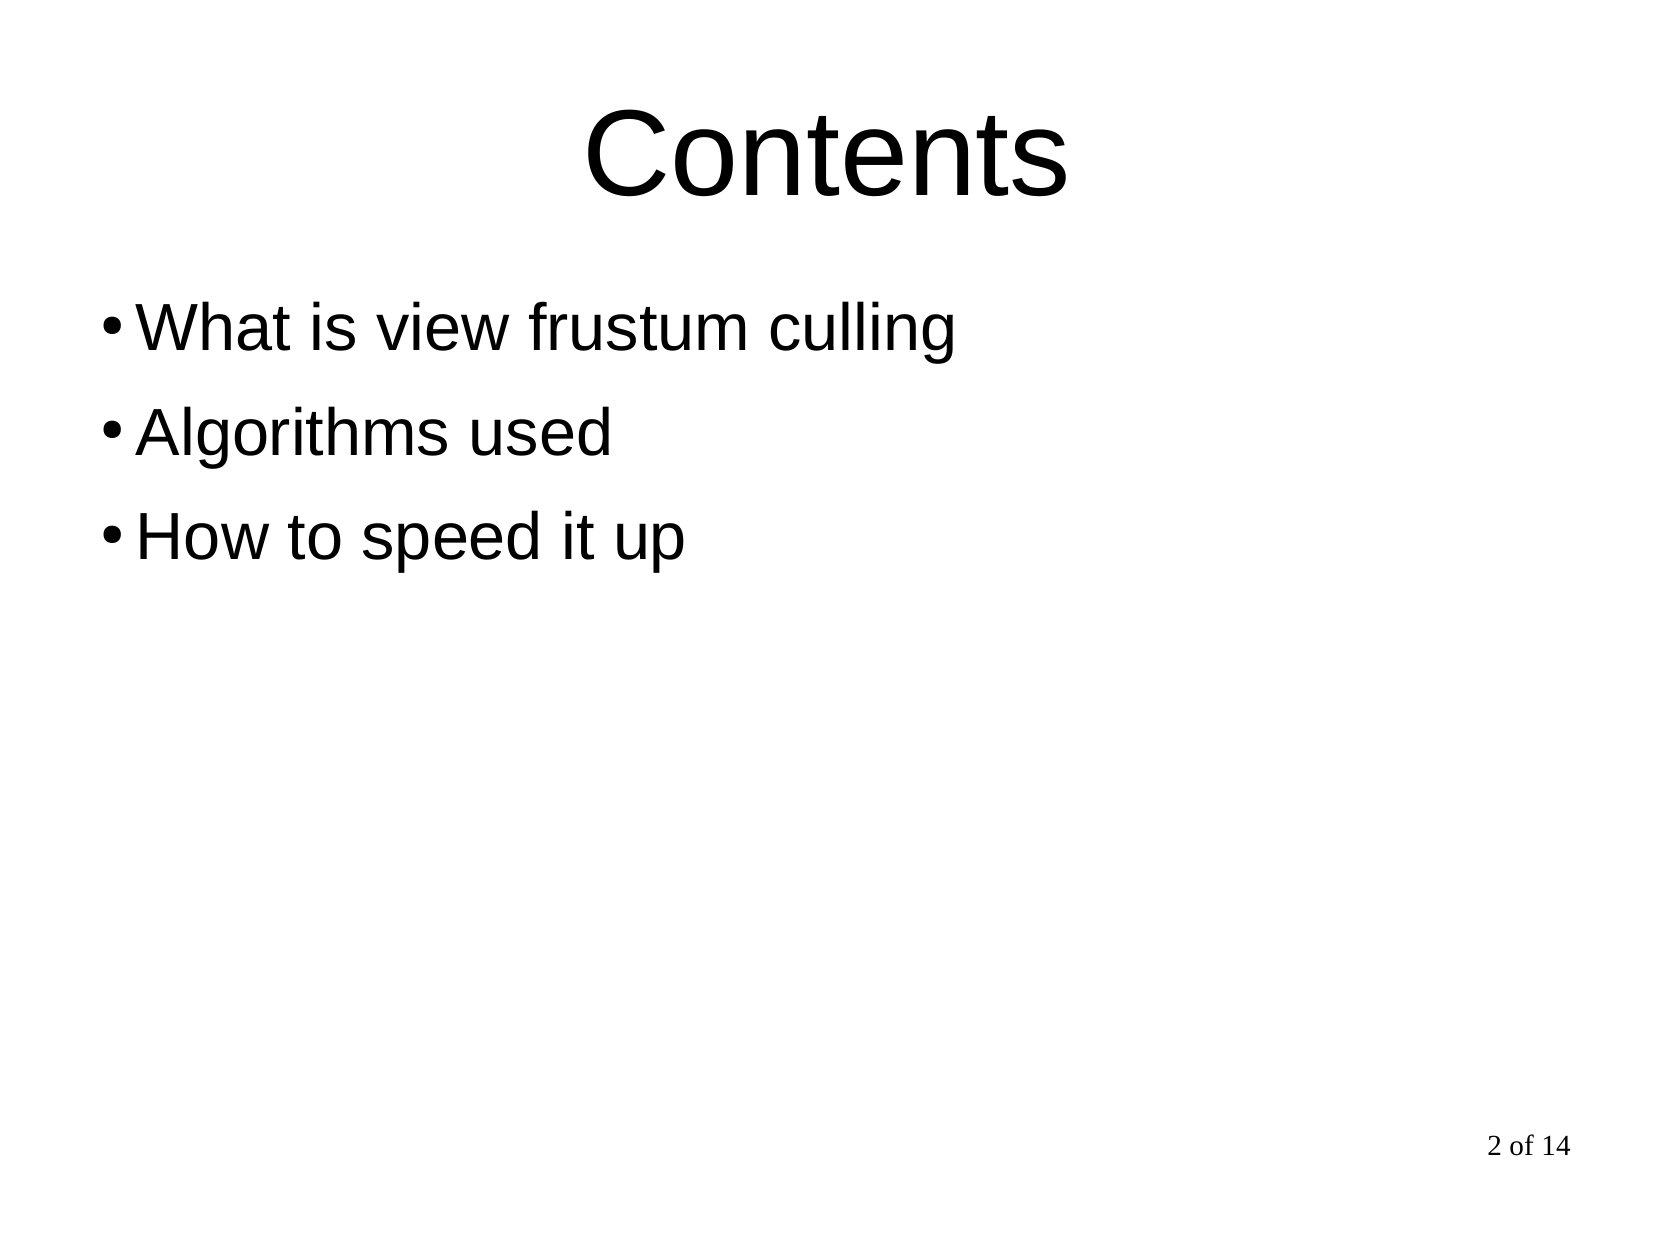

# Contents
What is view frustum culling
Algorithms used
How to speed it up
2